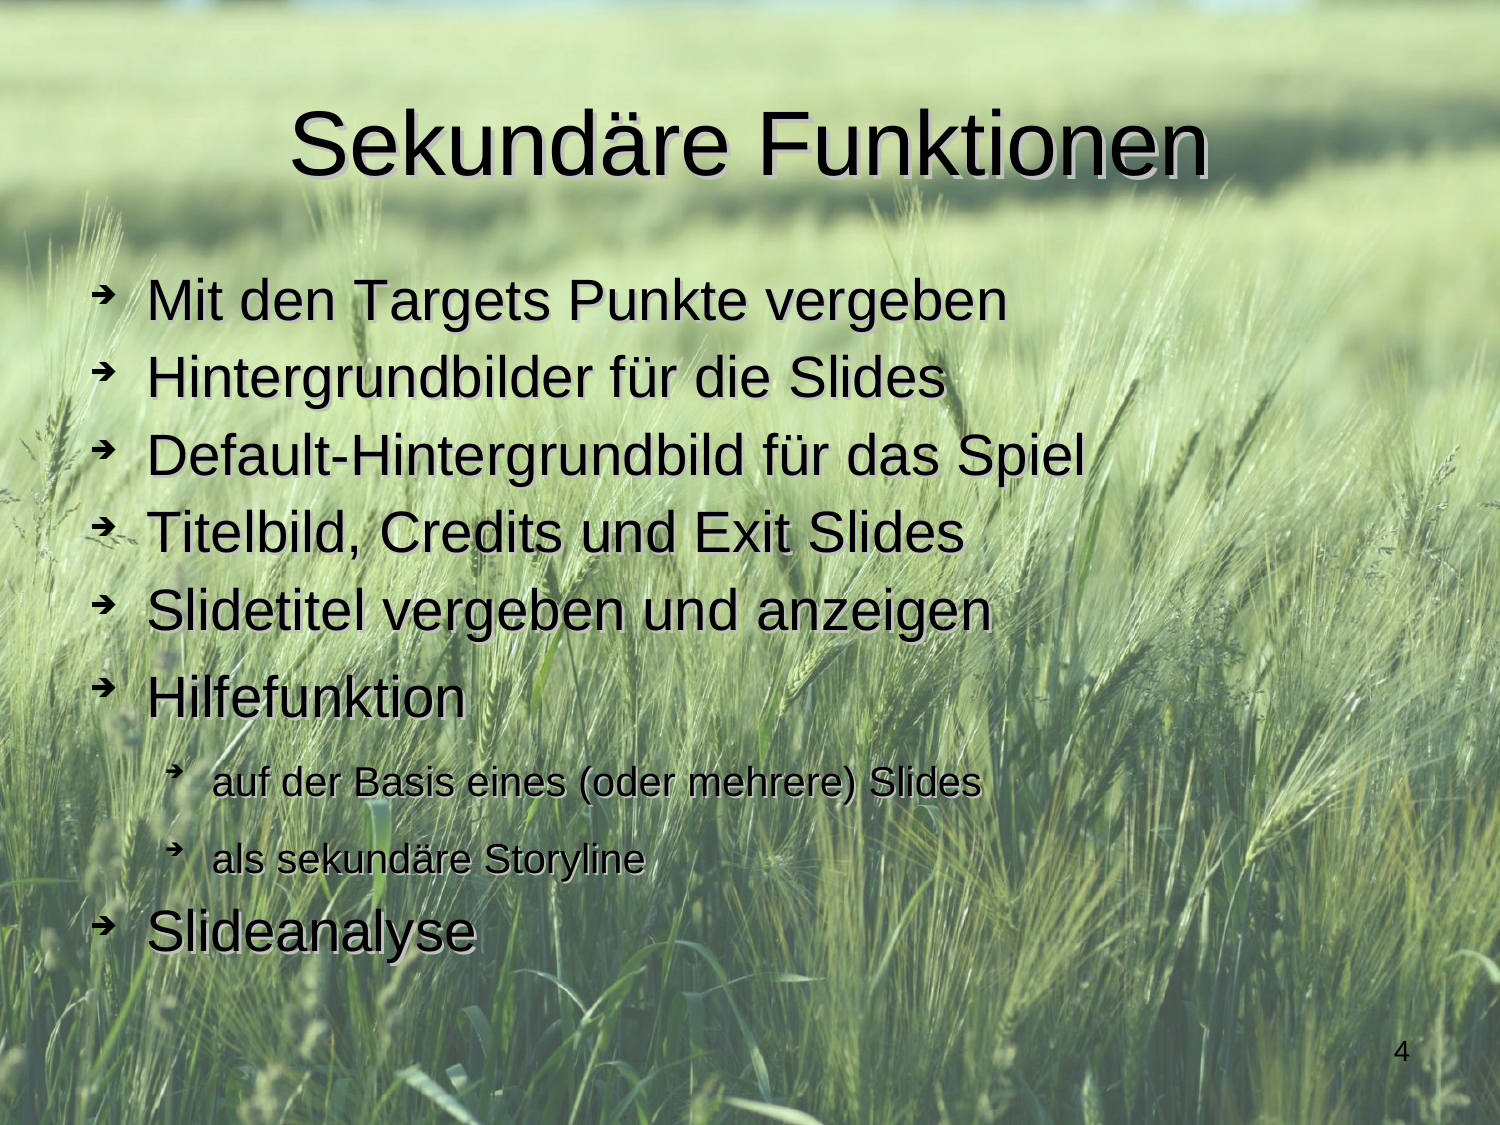

# Sekundäre Funktionen
Mit den Targets Punkte vergeben
Hintergrundbilder für die Slides
Default-Hintergrundbild für das Spiel
Titelbild, Credits und Exit Slides
Slidetitel vergeben und anzeigen
Hilfefunktion
auf der Basis eines (oder mehrere) Slides
als sekundäre Storyline
Slideanalyse
4